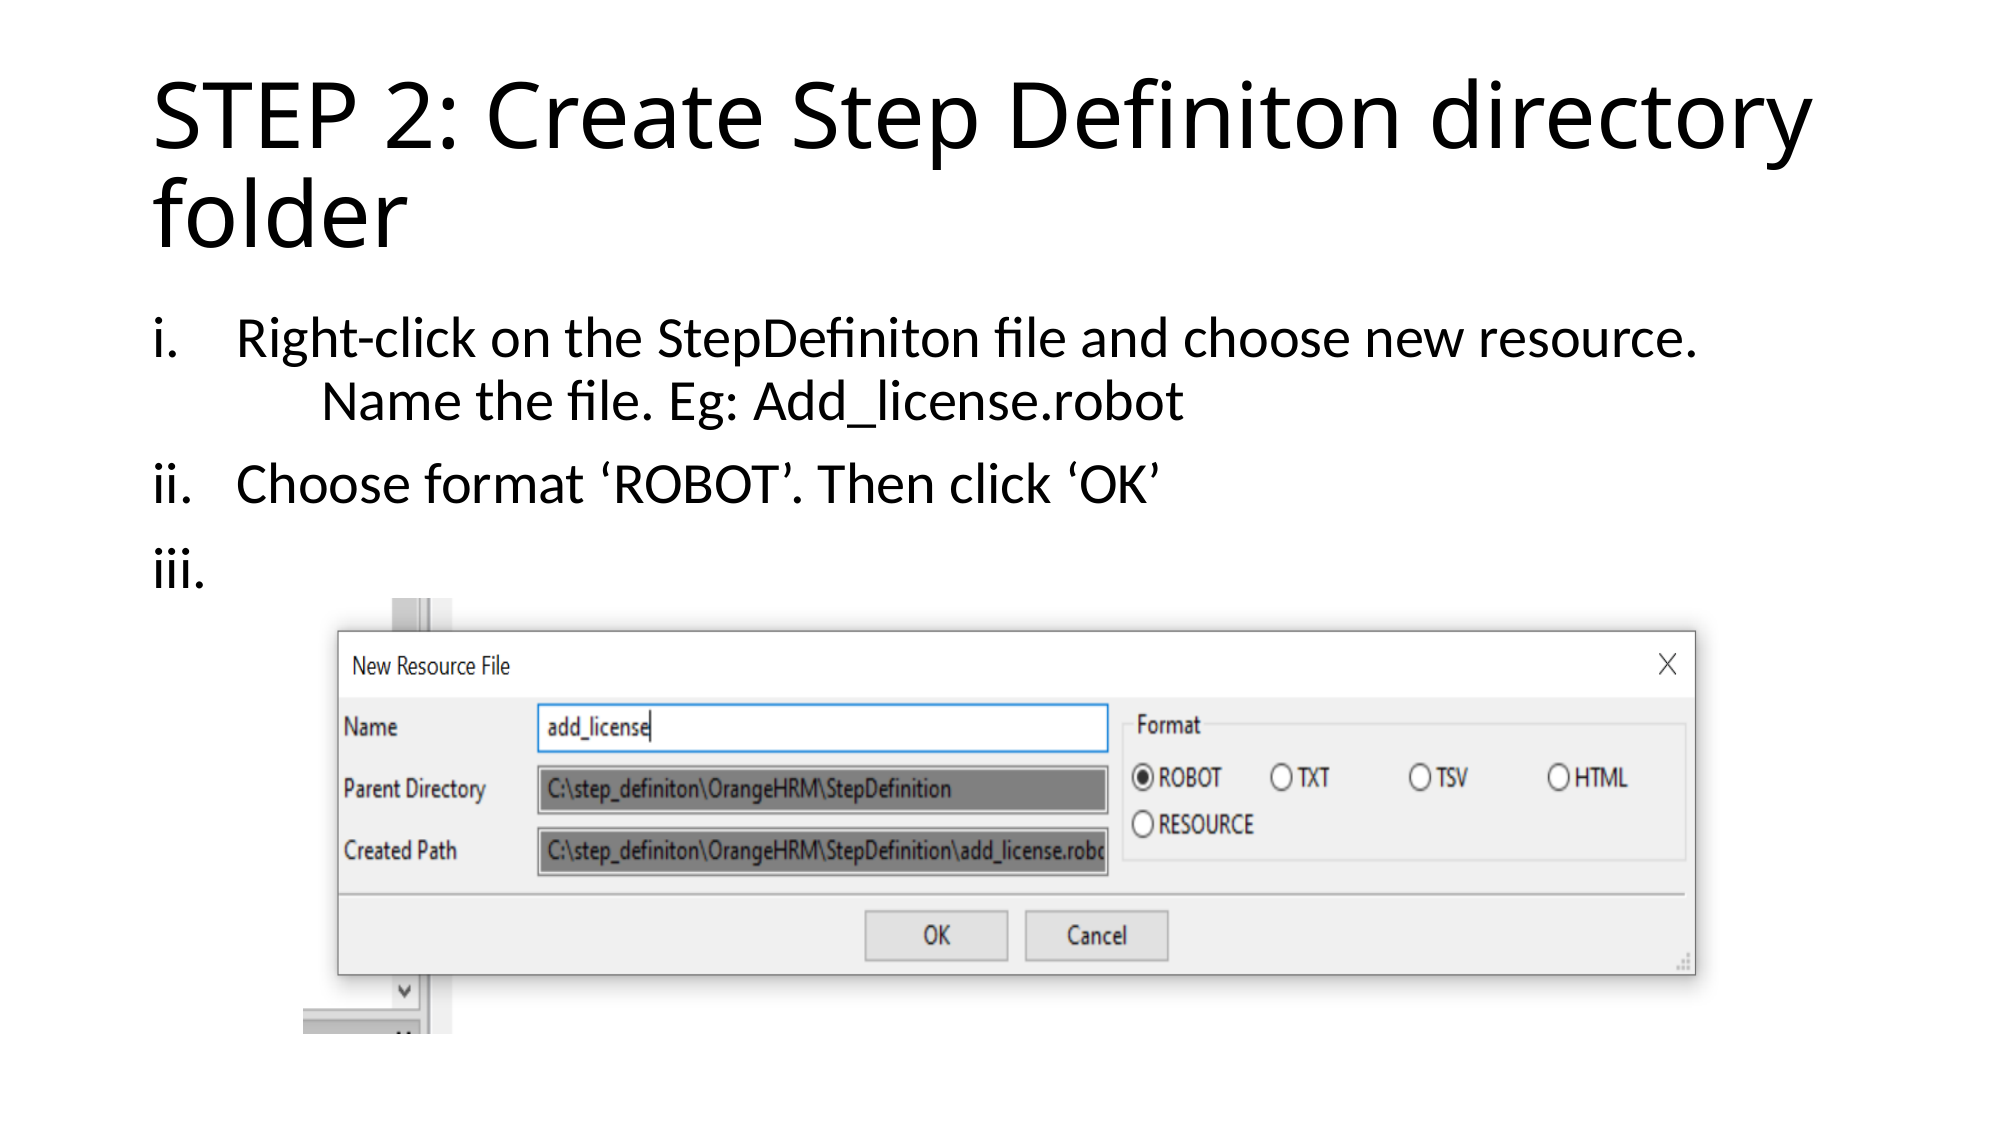

# STEP 2: Create Step Definiton directory folder
Right-click on the StepDefiniton file and choose new resource. Name the file. Eg: Add_license.robot
Choose format ‘ROBOT’. Then click ‘OK’